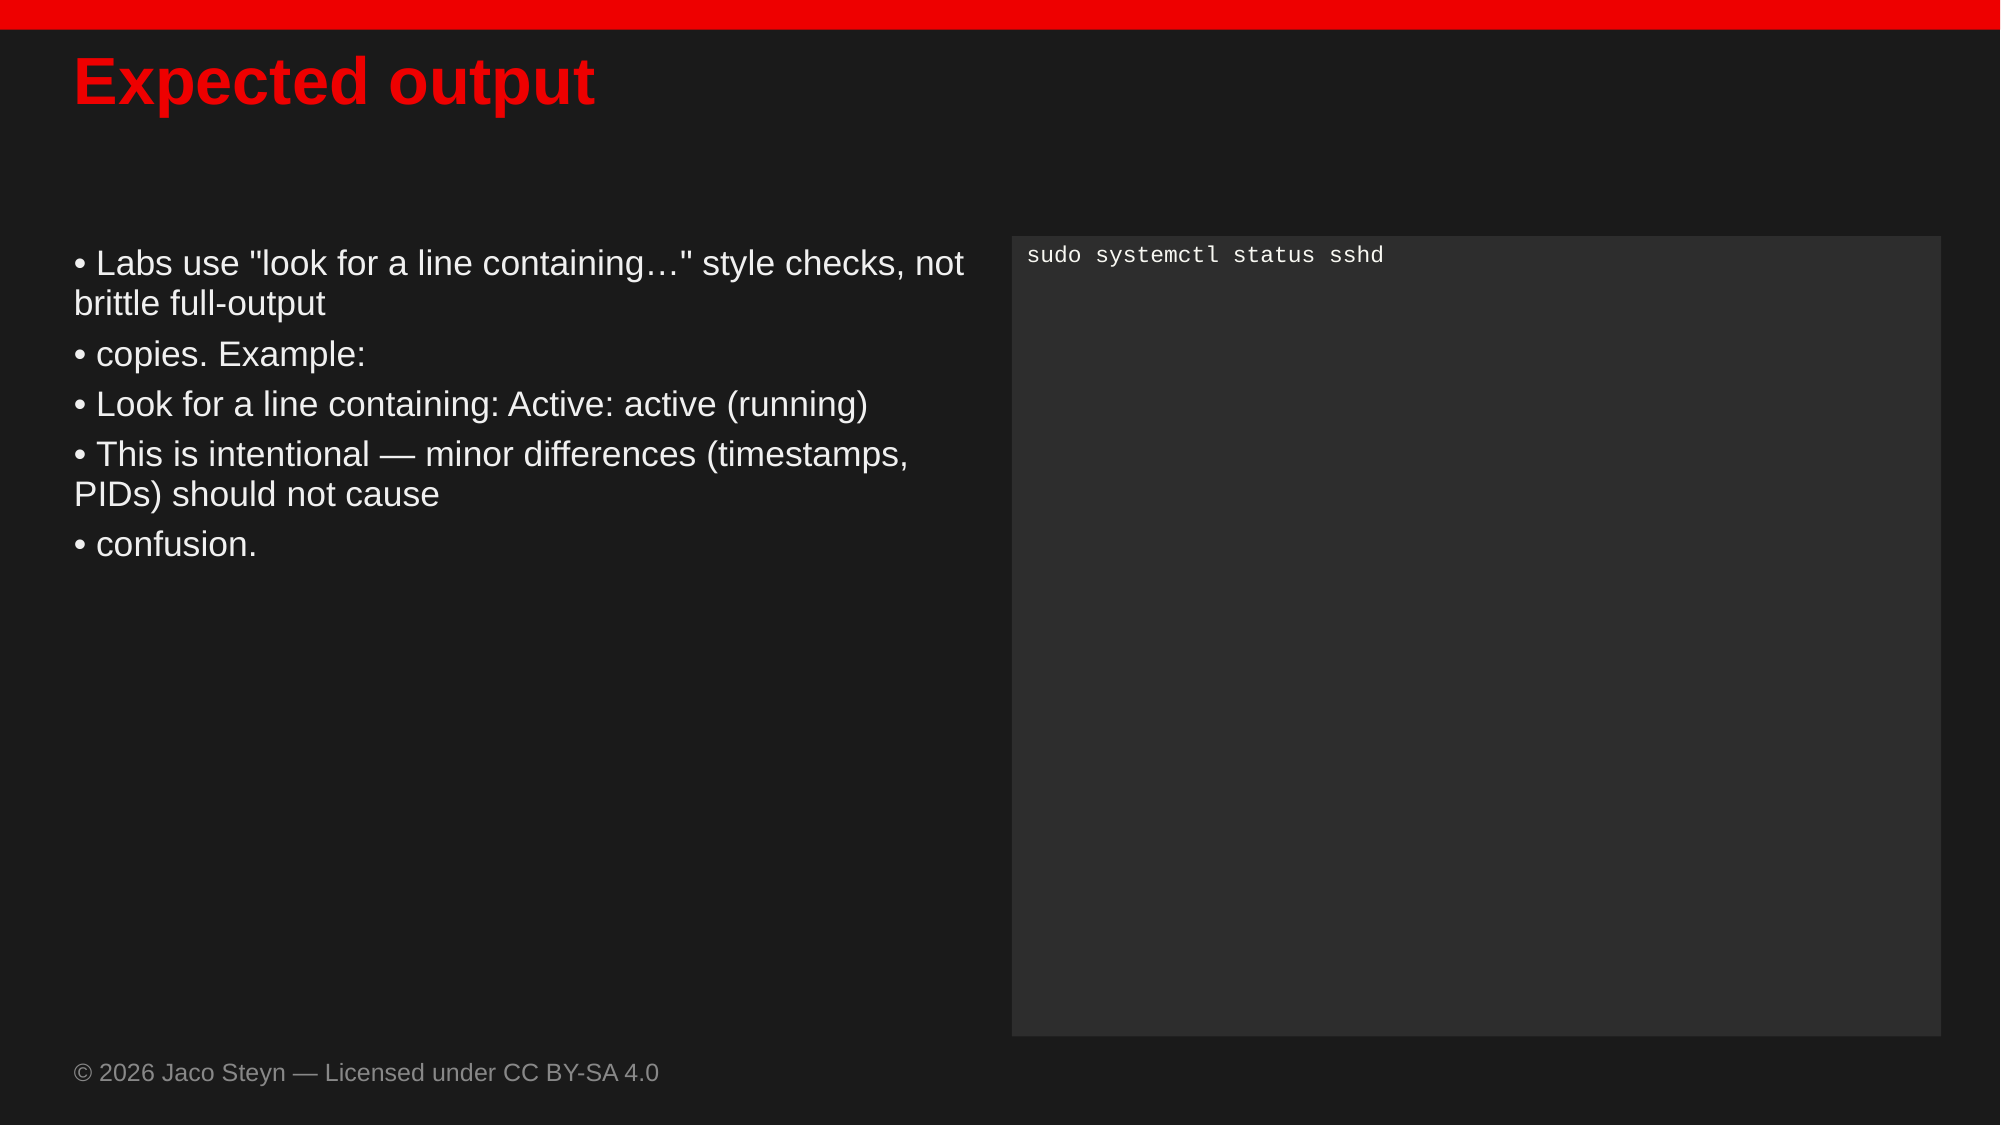

Expected output
• Labs use "look for a line containing…" style checks, not brittle full-output
• copies. Example:
• Look for a line containing: Active: active (running)
• This is intentional — minor differences (timestamps, PIDs) should not cause
• confusion.
sudo systemctl status sshd
© 2026 Jaco Steyn — Licensed under CC BY-SA 4.0